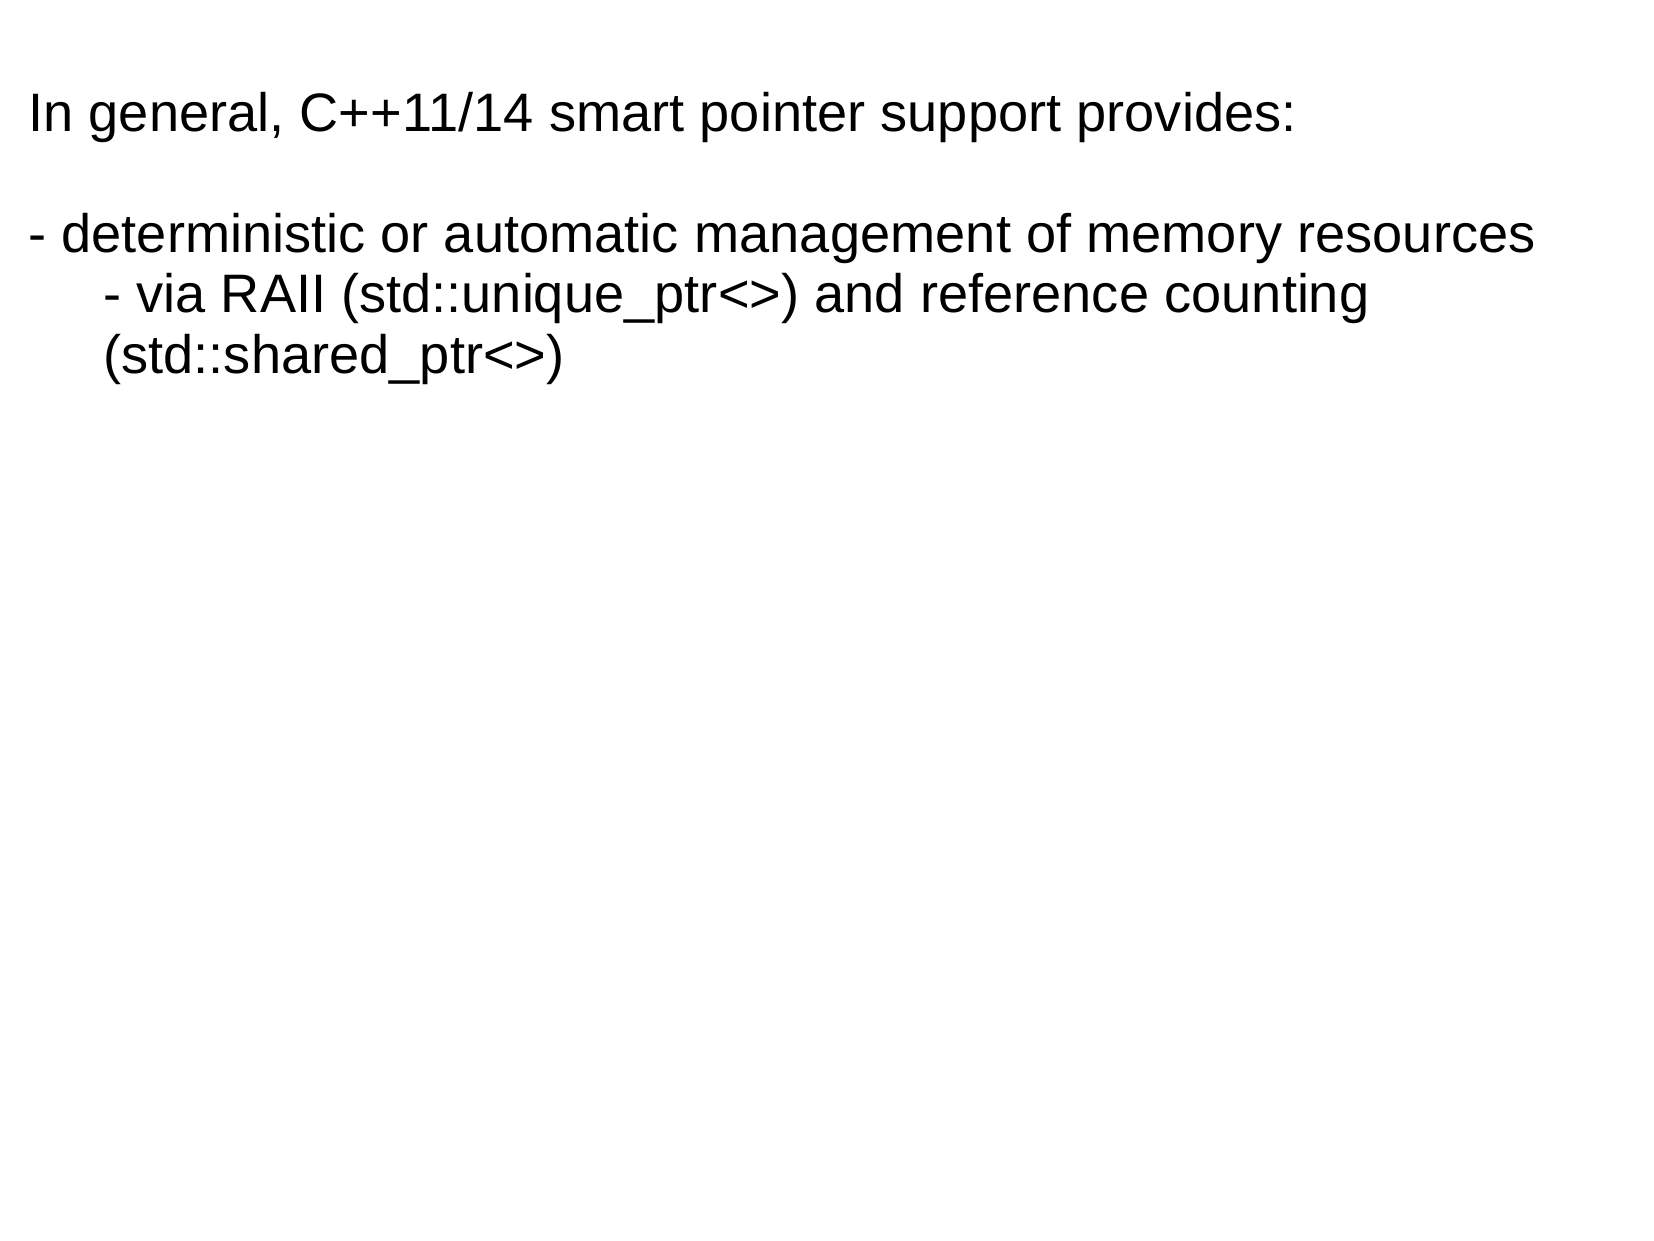

In general, C++11/14 smart pointer support provides:
- deterministic or automatic management of memory resources
	- via RAII (std::unique_ptr<>) and reference counting
	(std::shared_ptr<>)